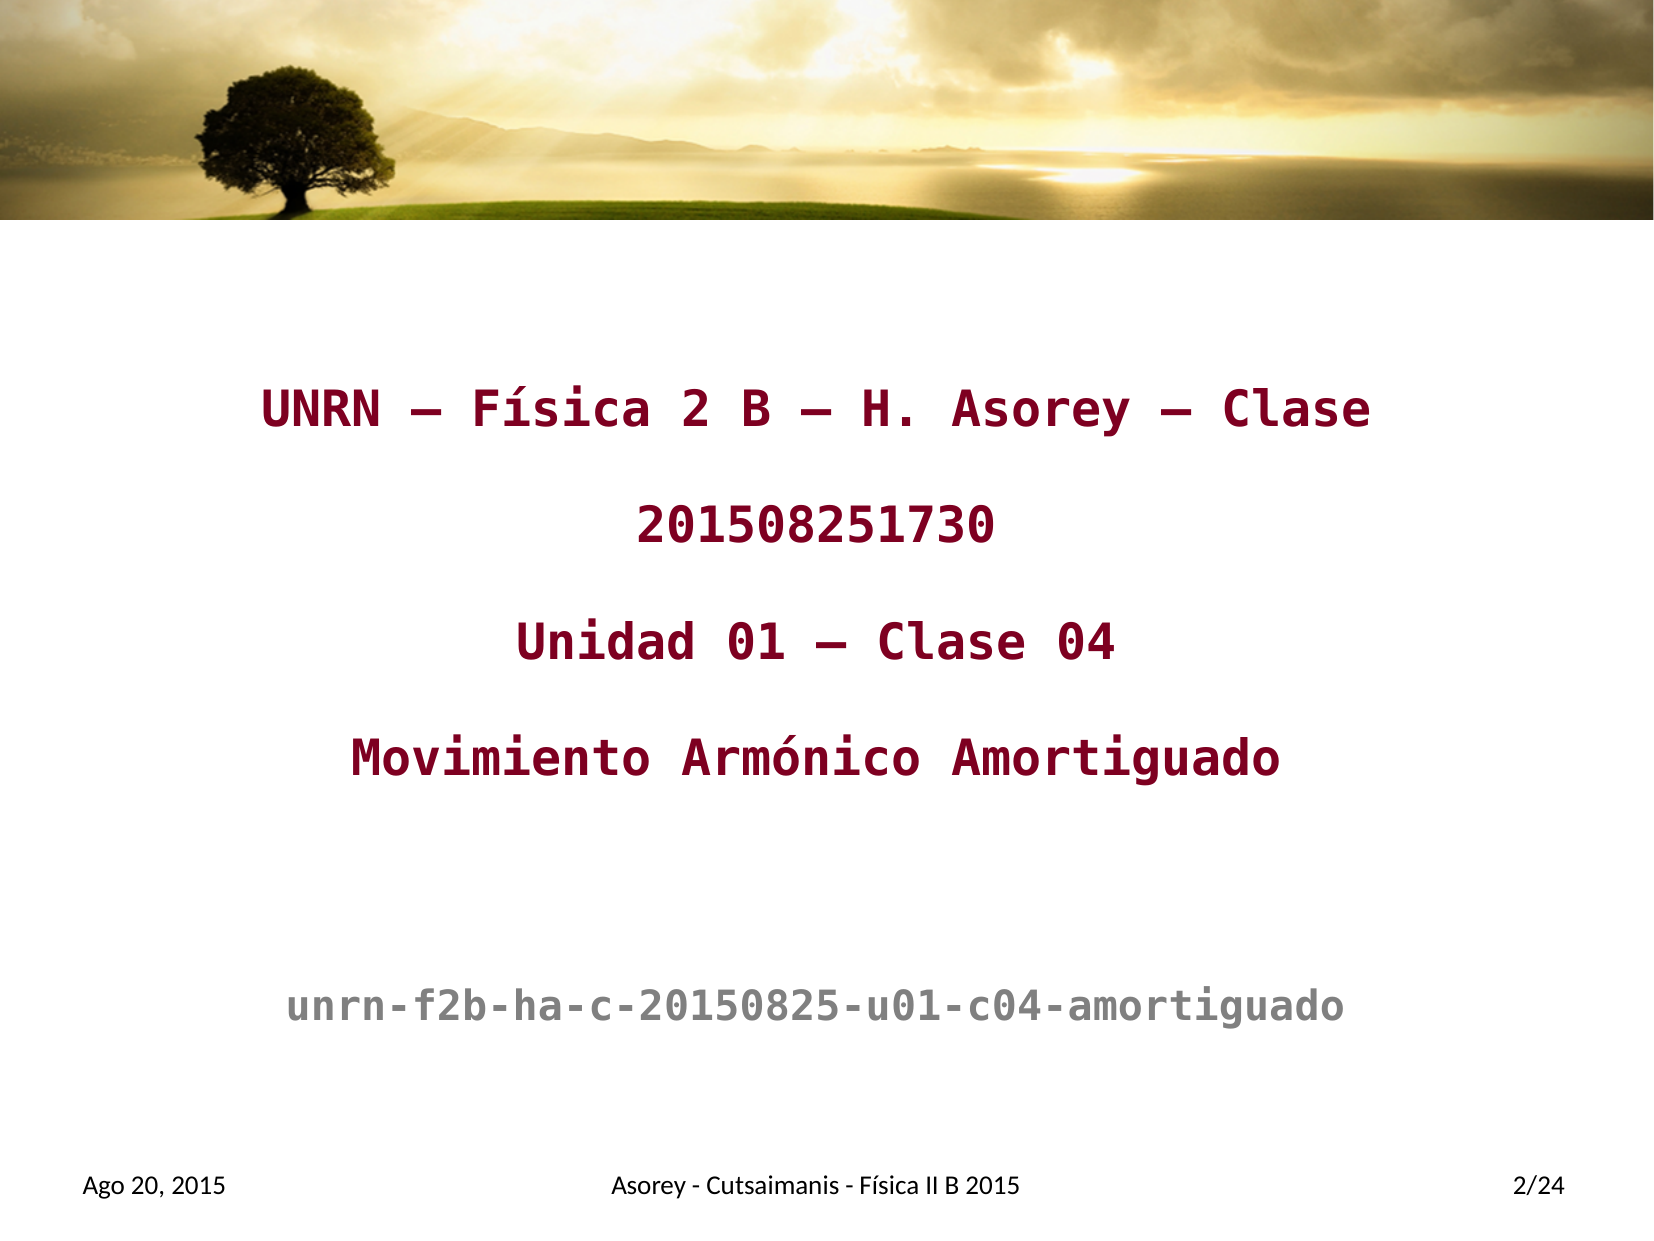

# UNRN – Física 2 B – H. Asorey – Clase
201508251730
Unidad 01 – Clase 04
Movimiento Armónico Amortiguado
unrn-f2b-ha-c-20150825-u01-c04-amortiguado
Ago 20, 2015
Asorey - Cutsaimanis - Física II B 2015
2